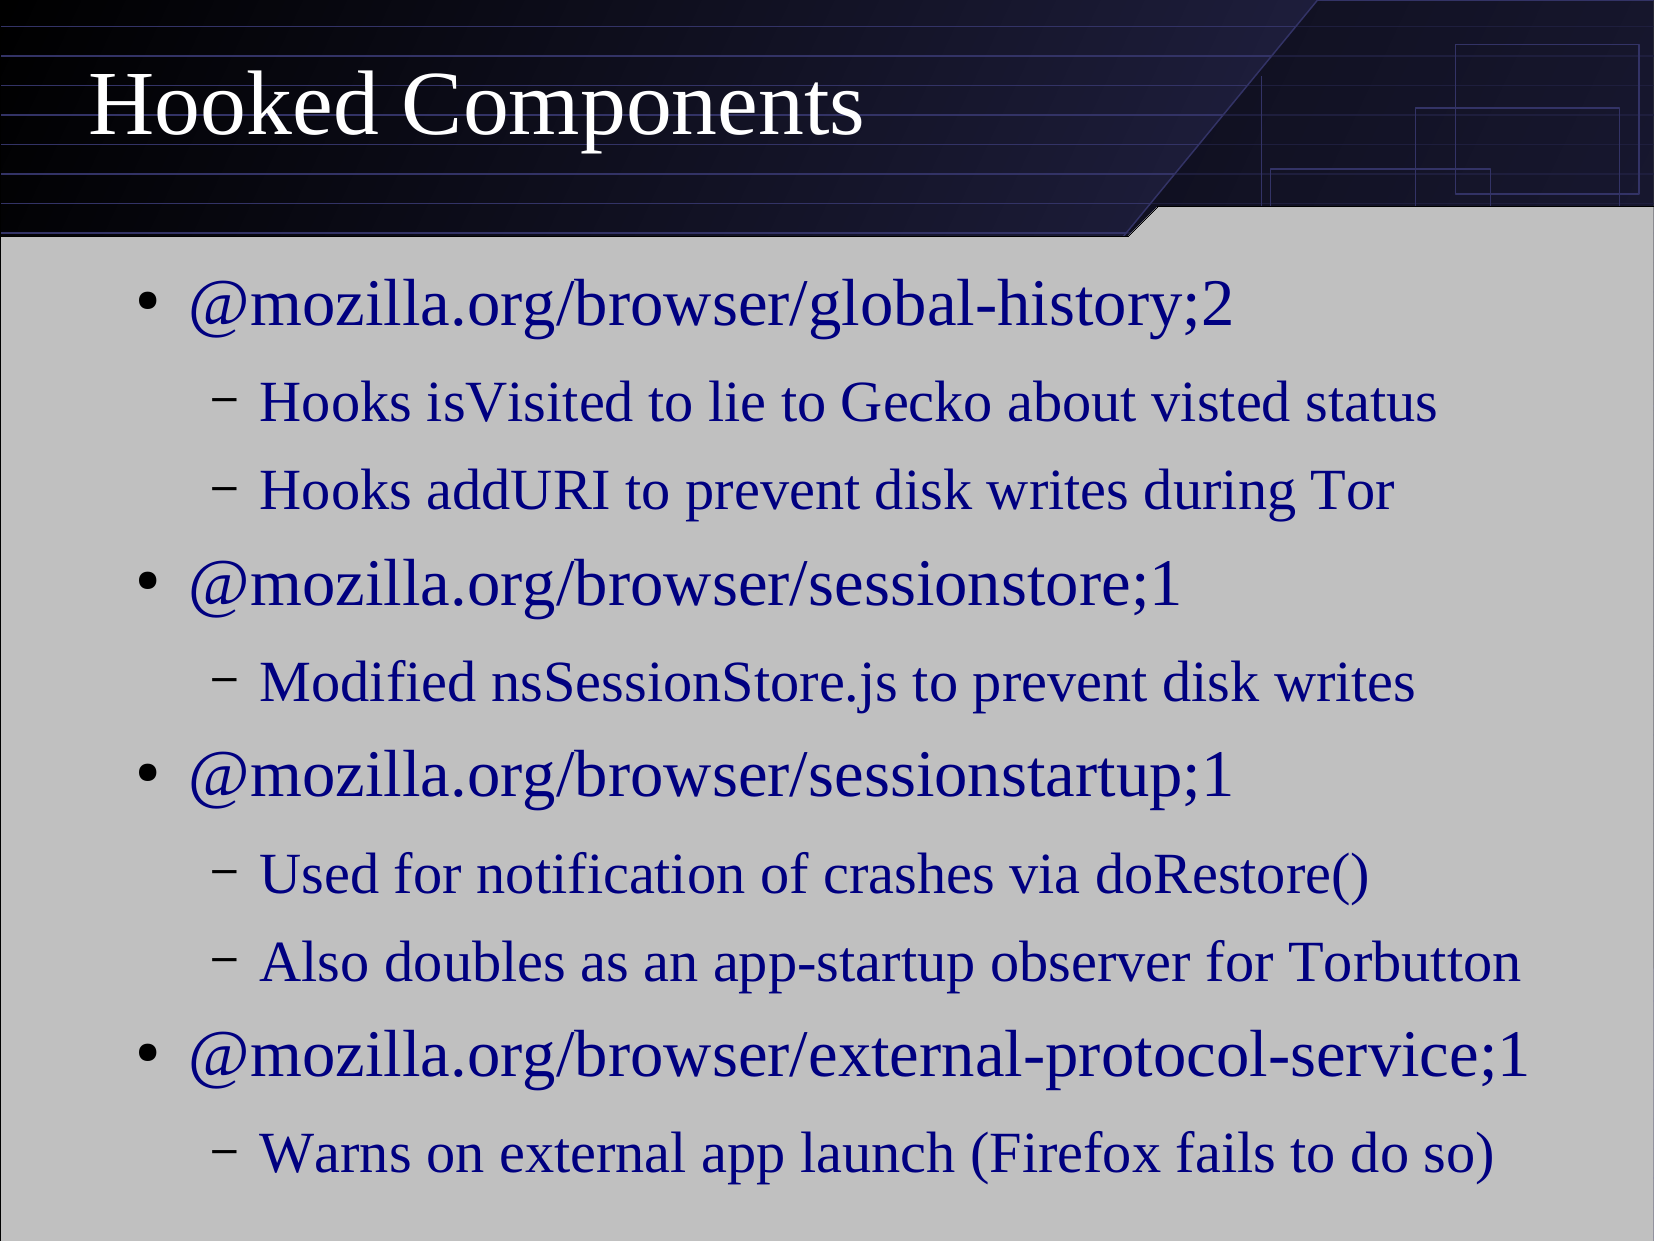

# Hooked Components
@mozilla.org/browser/global-history;2
Hooks isVisited to lie to Gecko about visted status
Hooks addURI to prevent disk writes during Tor
@mozilla.org/browser/sessionstore;1
Modified nsSessionStore.js to prevent disk writes
@mozilla.org/browser/sessionstartup;1
Used for notification of crashes via doRestore()
Also doubles as an app-startup observer for Torbutton
@mozilla.org/browser/external-protocol-service;1
Warns on external app launch (Firefox fails to do so)